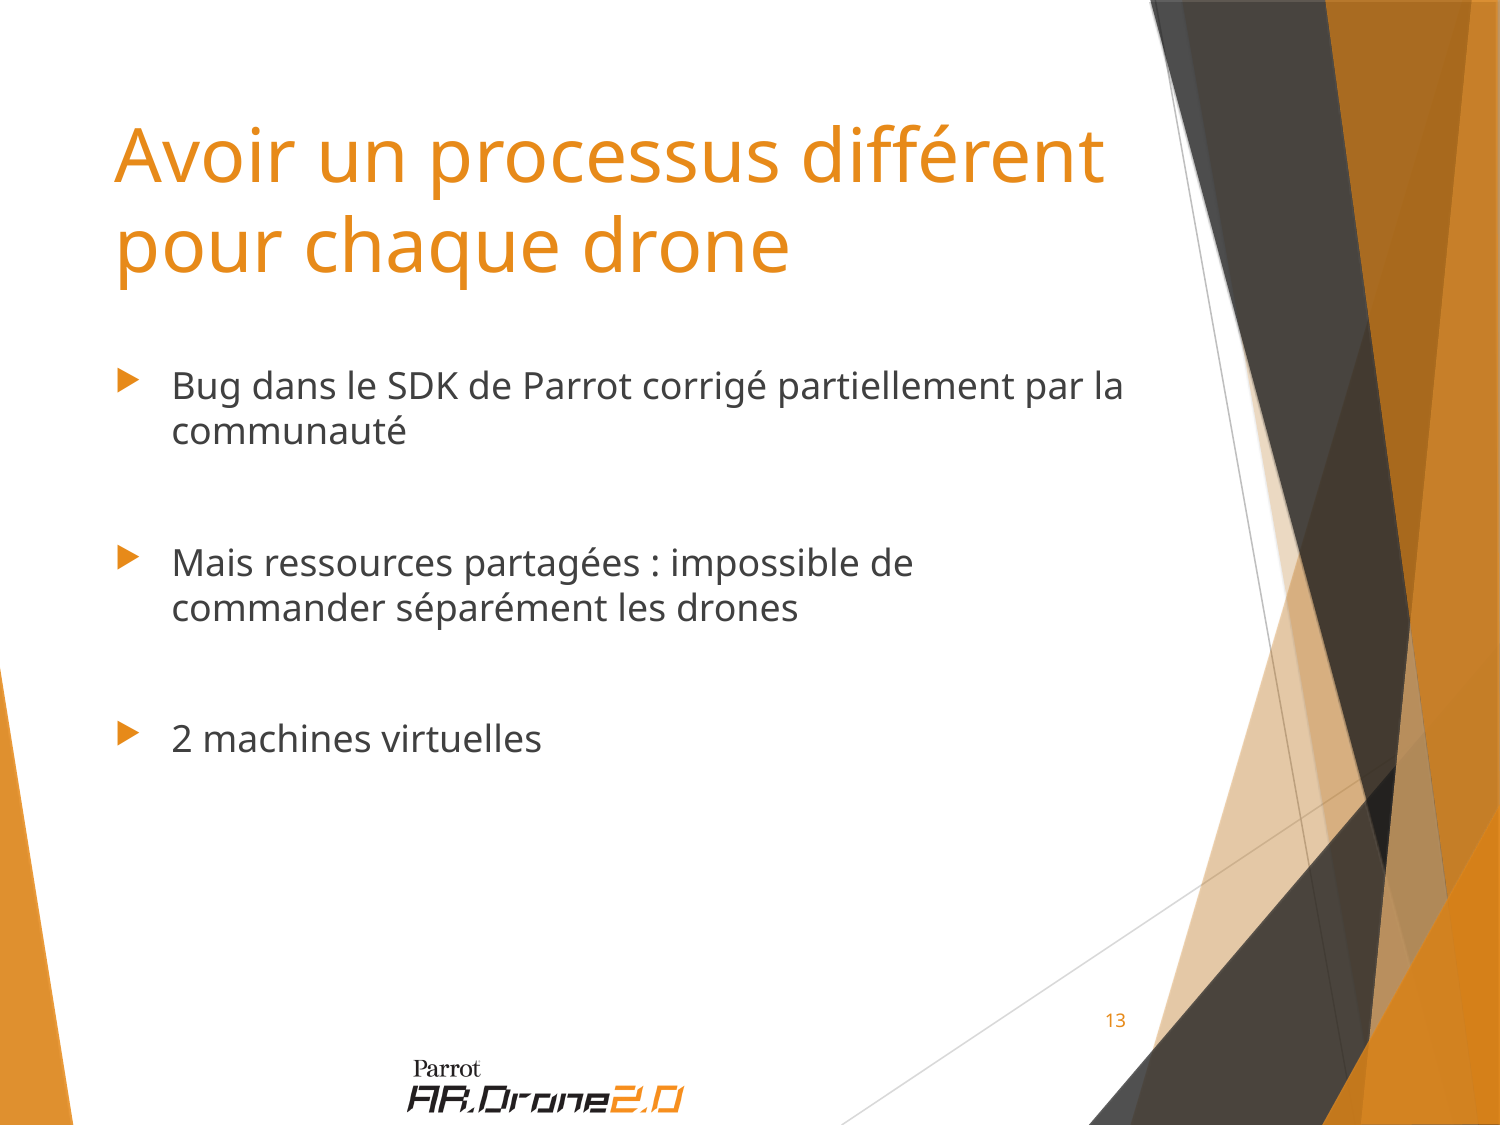

# Avoir un processus différent pour chaque drone
Bug dans le SDK de Parrot corrigé partiellement par la communauté
Mais ressources partagées : impossible de commander séparément les drones
2 machines virtuelles